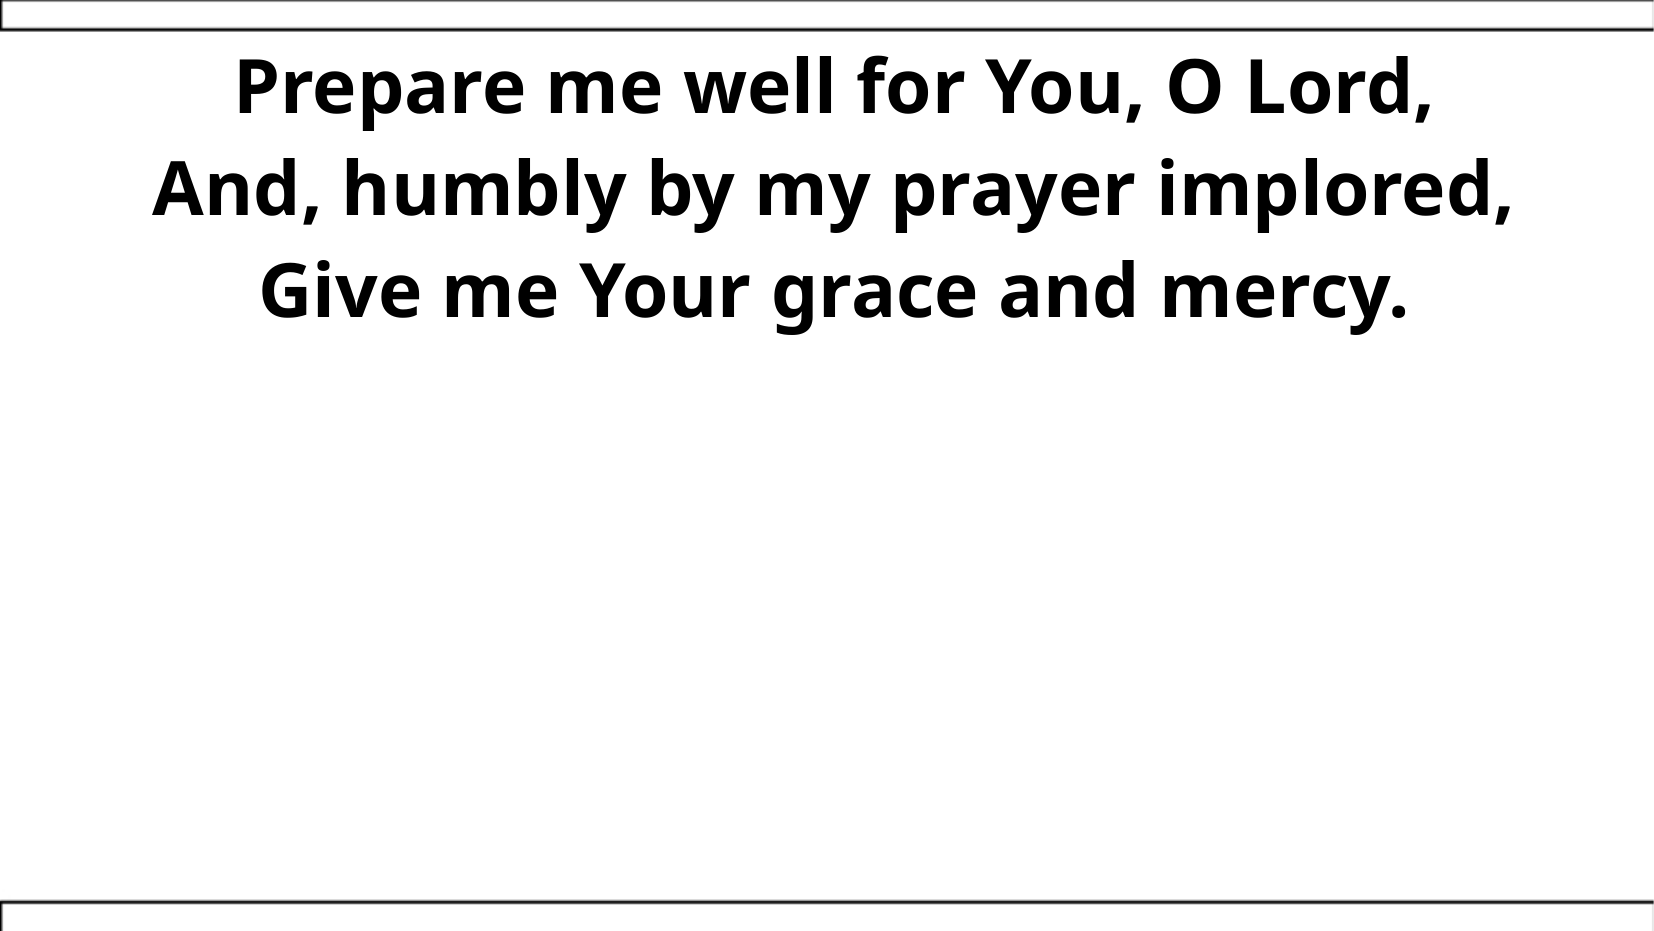

Prepare me well for You, O Lord,
And, humbly by my prayer implored,
Give me Your grace and mercy.